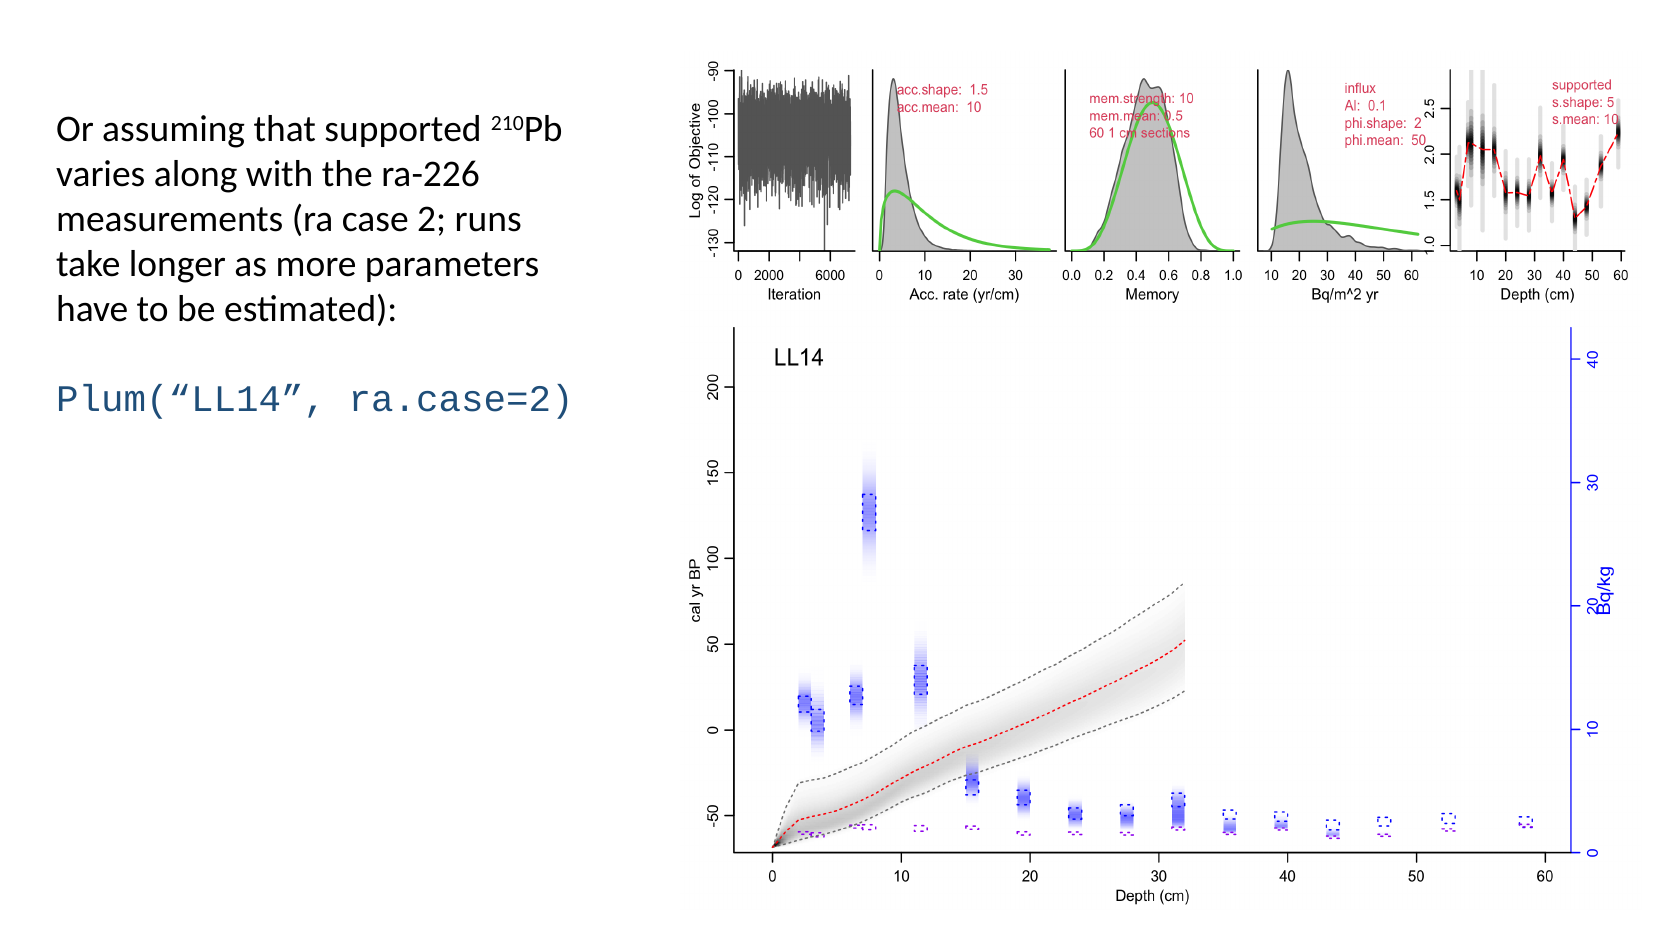

Or assuming that supported 210Pb varies along with the ra-226 measurements (ra case 2; runs take longer as more parameters have to be estimated):
Plum(“LL14”, ra.case=2)